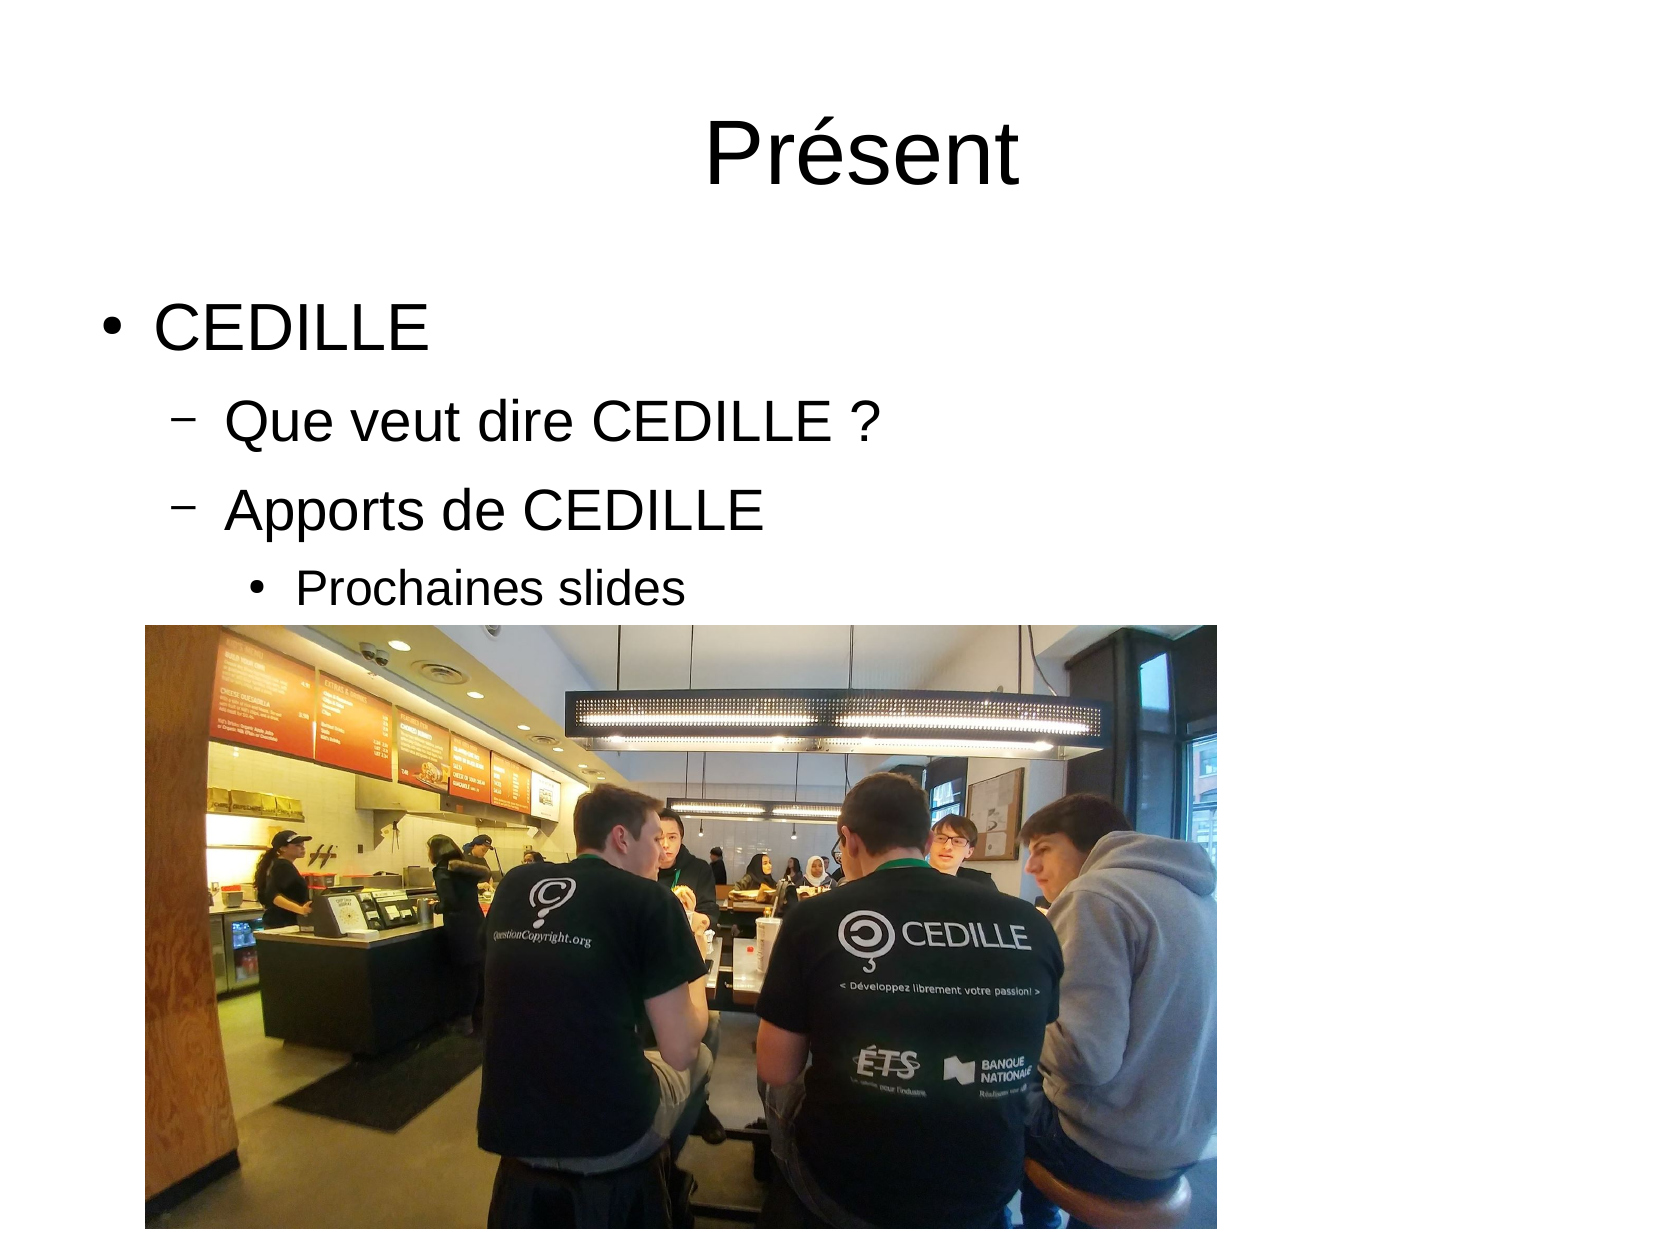

# Présent
CEDILLE
Que veut dire CEDILLE ?
Apports de CEDILLE
Prochaines slides